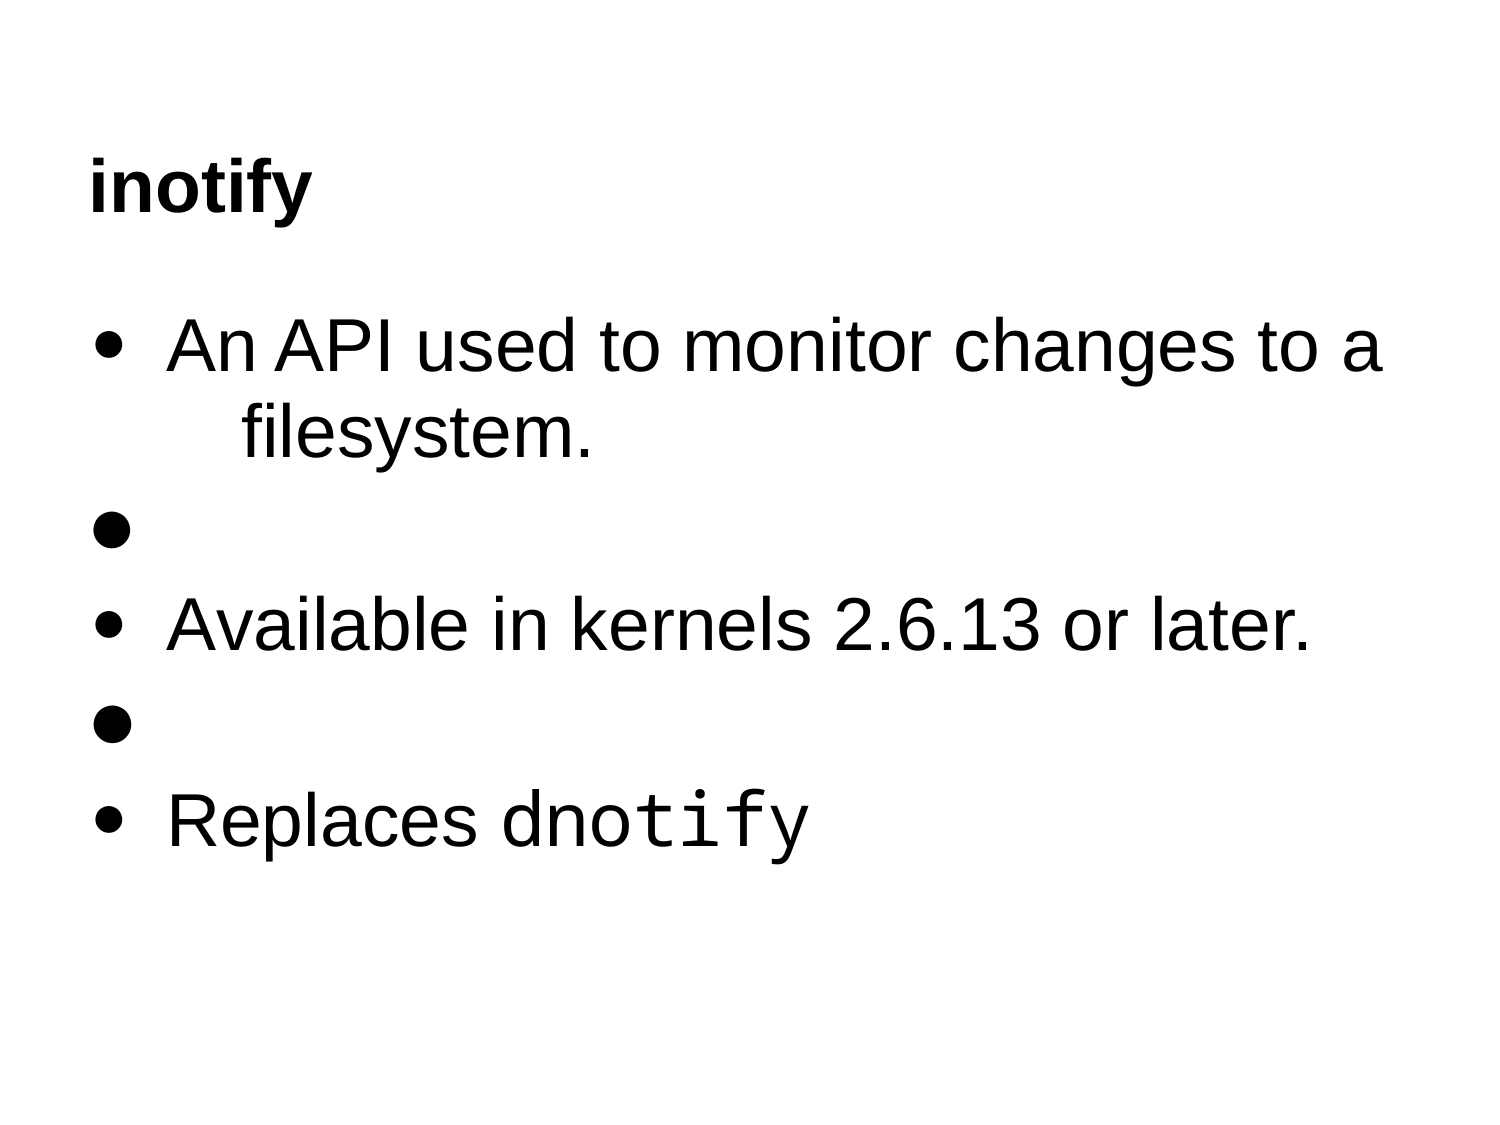

inotify
An API used to monitor changes to a filesystem.
Available in kernels 2.6.13 or later.
Replaces dnotify